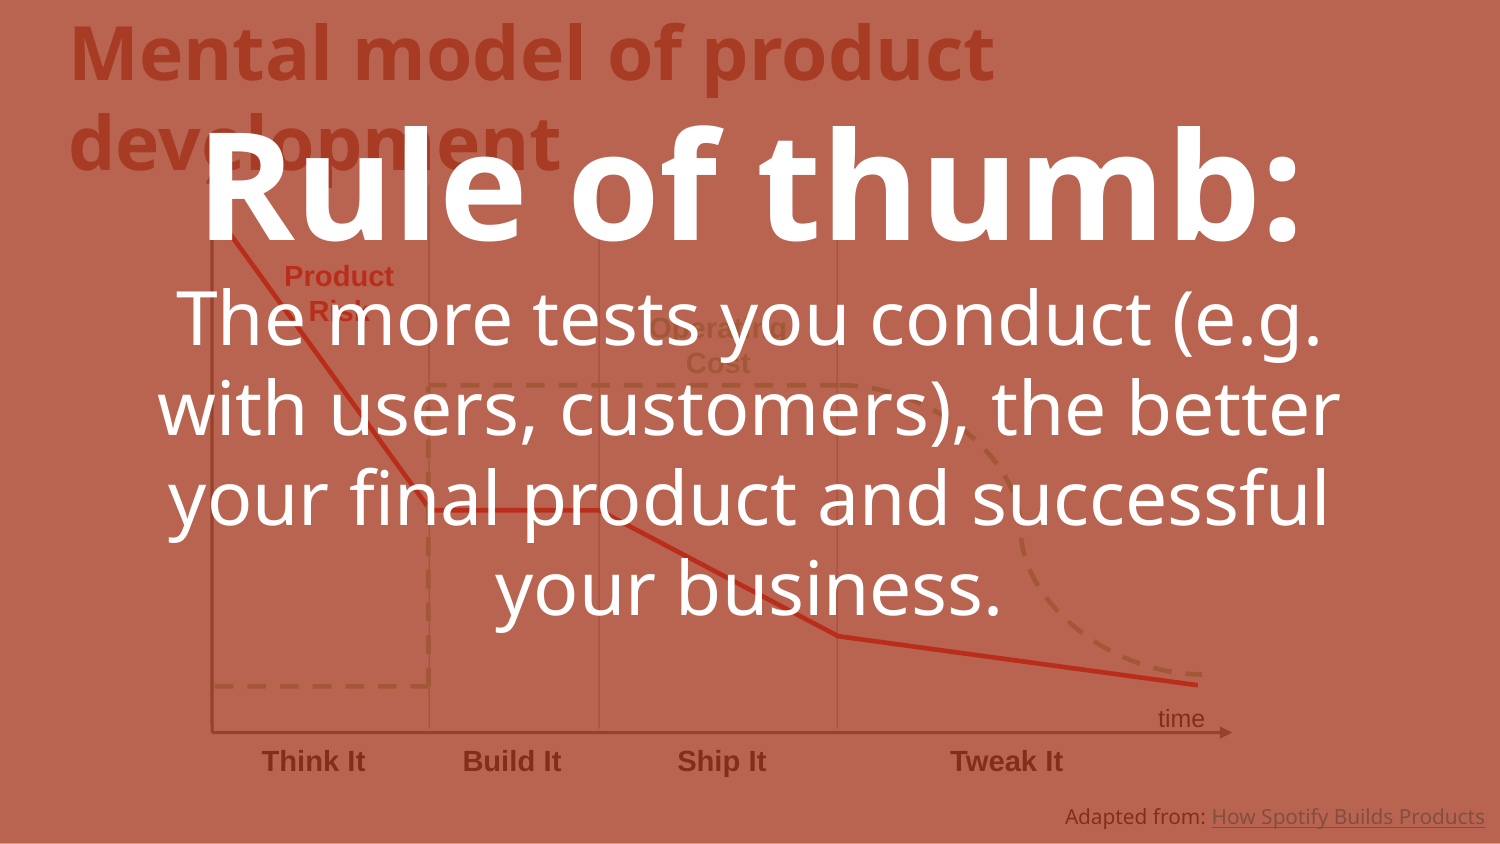

Rule of thumb:
The more tests you conduct (e.g. with users, customers), the better your final product and successful your business.
Mental model of product development
Product
Risk
Operating Cost
time
Think It
Build It
Ship It
Tweak It
Adapted from: How Spotify Builds Products